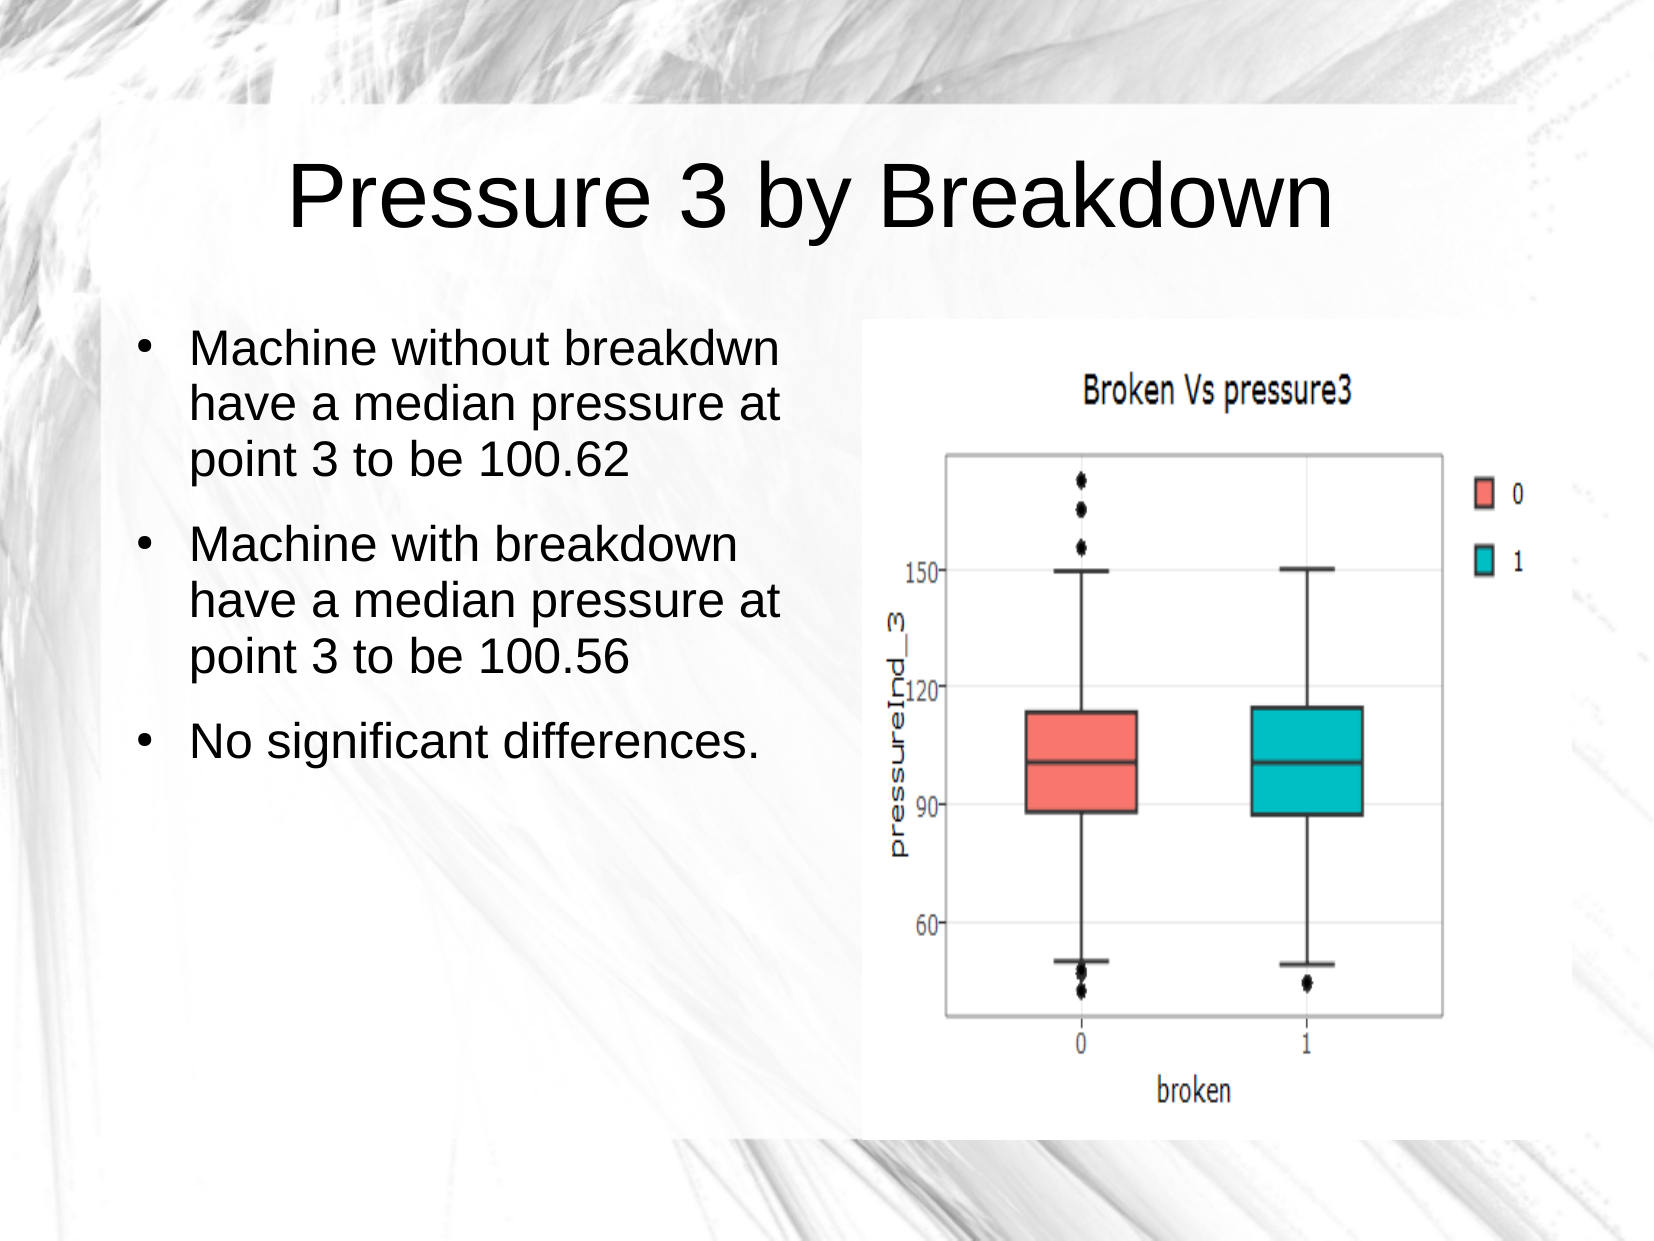

# Pressure 3 by Breakdown
Machine without breakdwn have a median pressure at point 3 to be 100.62
Machine with breakdown have a median pressure at point 3 to be 100.56
No significant differences.